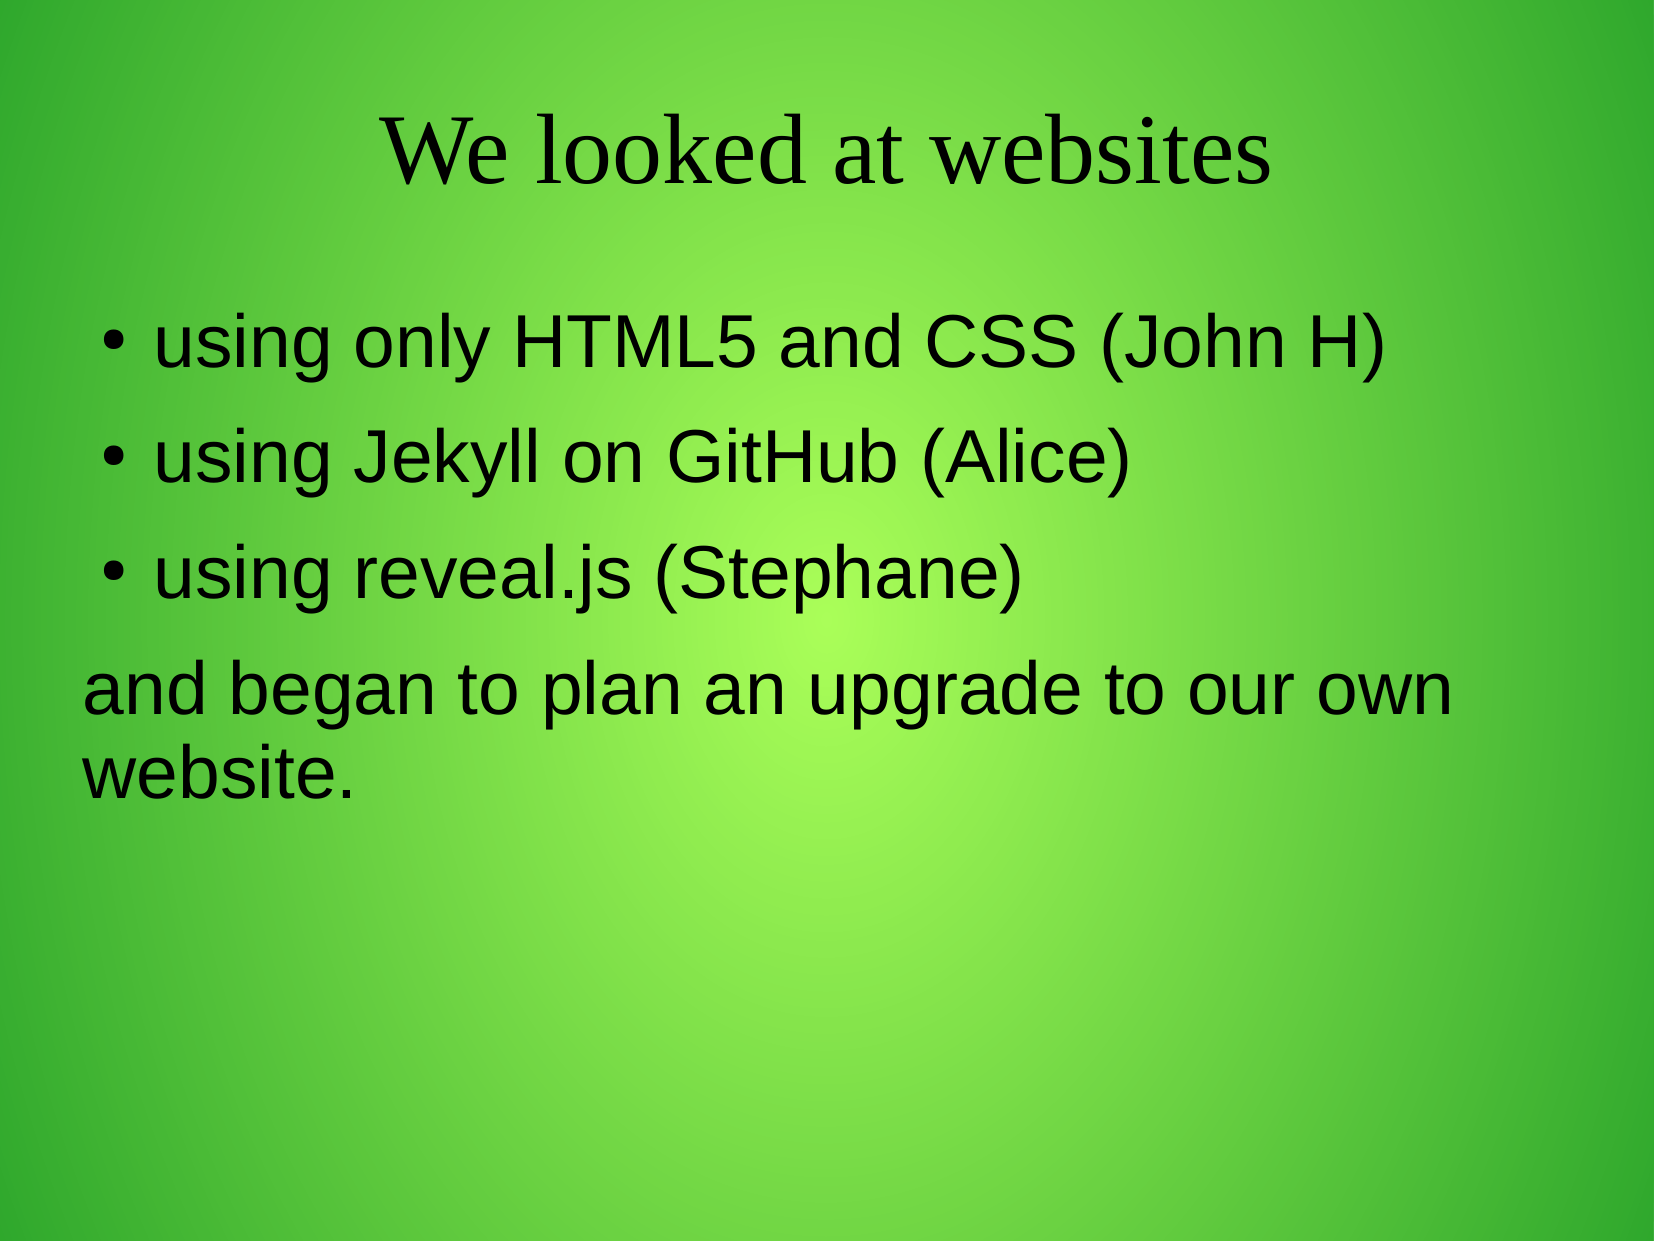

# We looked at websites
using only HTML5 and CSS (John H)
using Jekyll on GitHub (Alice)
using reveal.js (Stephane)
and began to plan an upgrade to our own website.